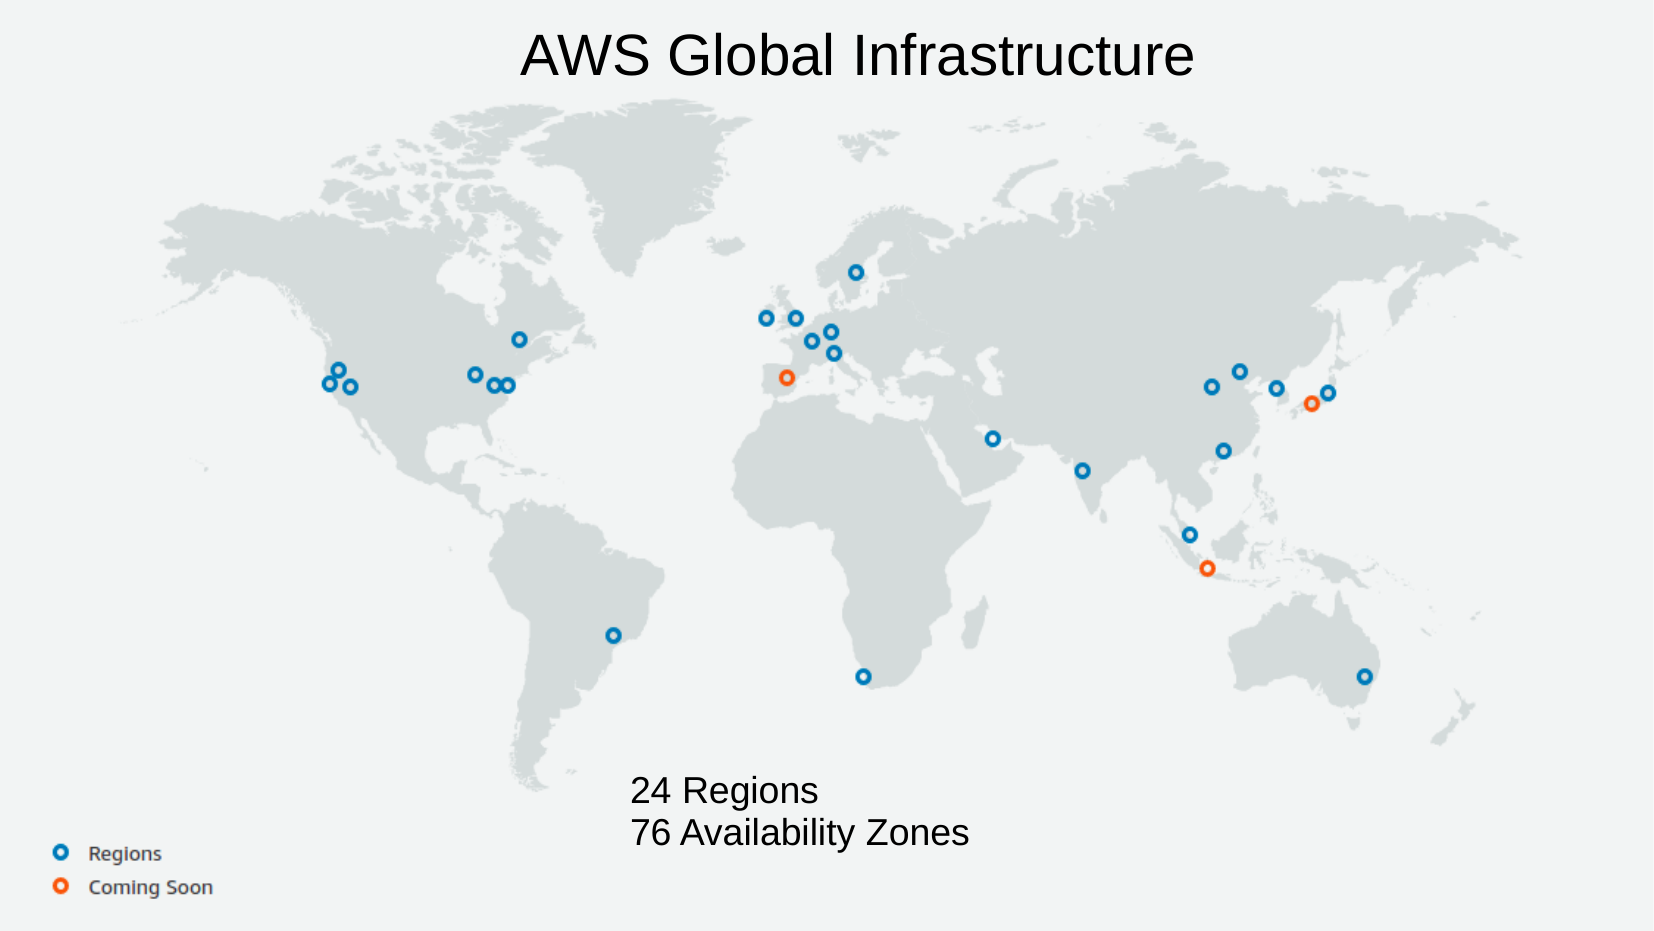

# AWS Global Infrastructure
24 Regions
76 Availability Zones